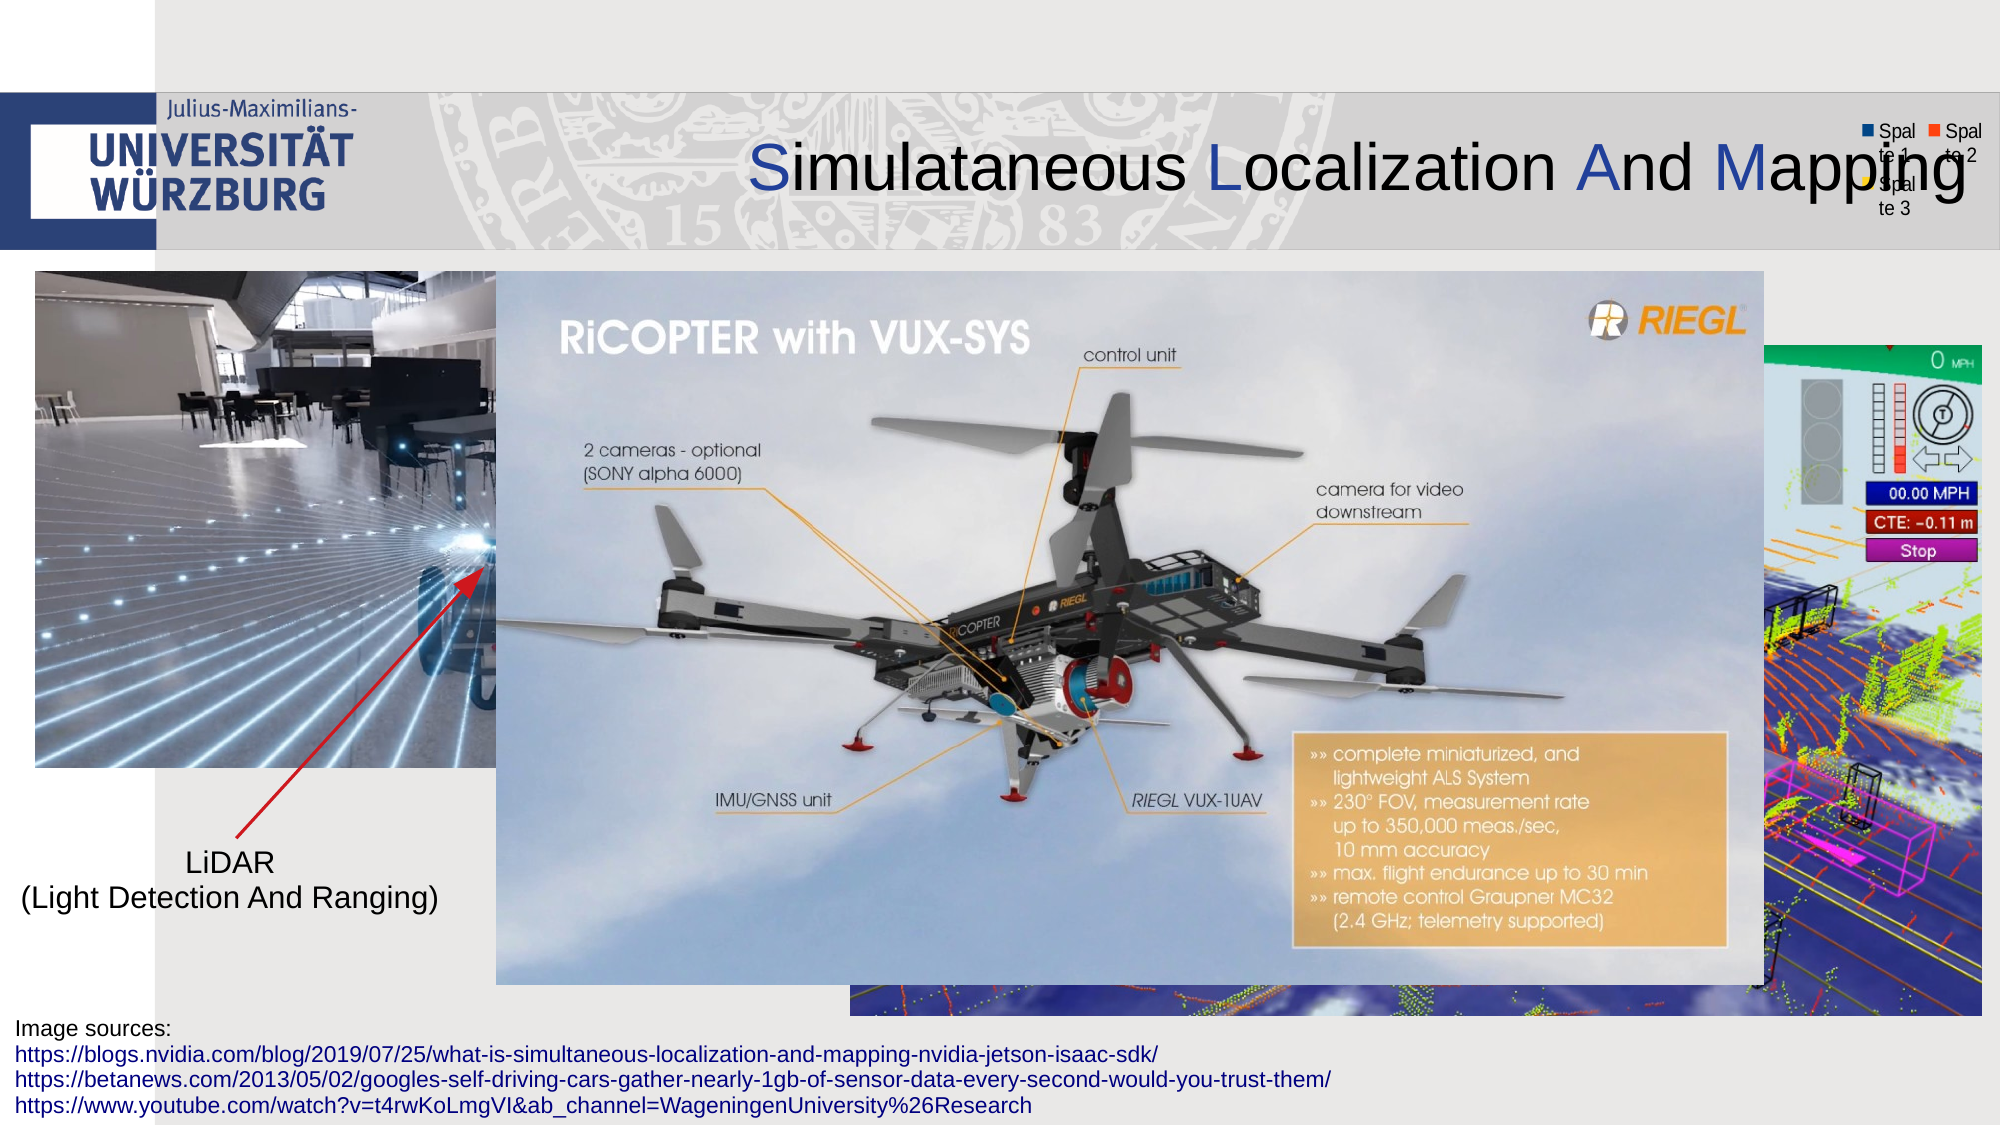

### Chart
| Category | Spalte 1 | Spalte 2 | Spalte 3 |
|---|---|---|---|
| Zeile 1 | 9.1 | 3.2 | 4.54 |
| Zeile 2 | 2.4 | 8.8 | 9.65 |
| Zeile 3 | 3.1 | 1.5 | 3.7 |
| Zeile 4 | 4.3 | 9.02 | 6.2 |Simulataneous Localization And Mapping
LiDAR
(Light Detection And Ranging)
Image sources:
https://blogs.nvidia.com/blog/2019/07/25/what-is-simultaneous-localization-and-mapping-nvidia-jetson-isaac-sdk/
https://betanews.com/2013/05/02/googles-self-driving-cars-gather-nearly-1gb-of-sensor-data-every-second-would-you-trust-them/
https://www.youtube.com/watch?v=t4rwKoLmgVI&ab_channel=WageningenUniversity%26Research